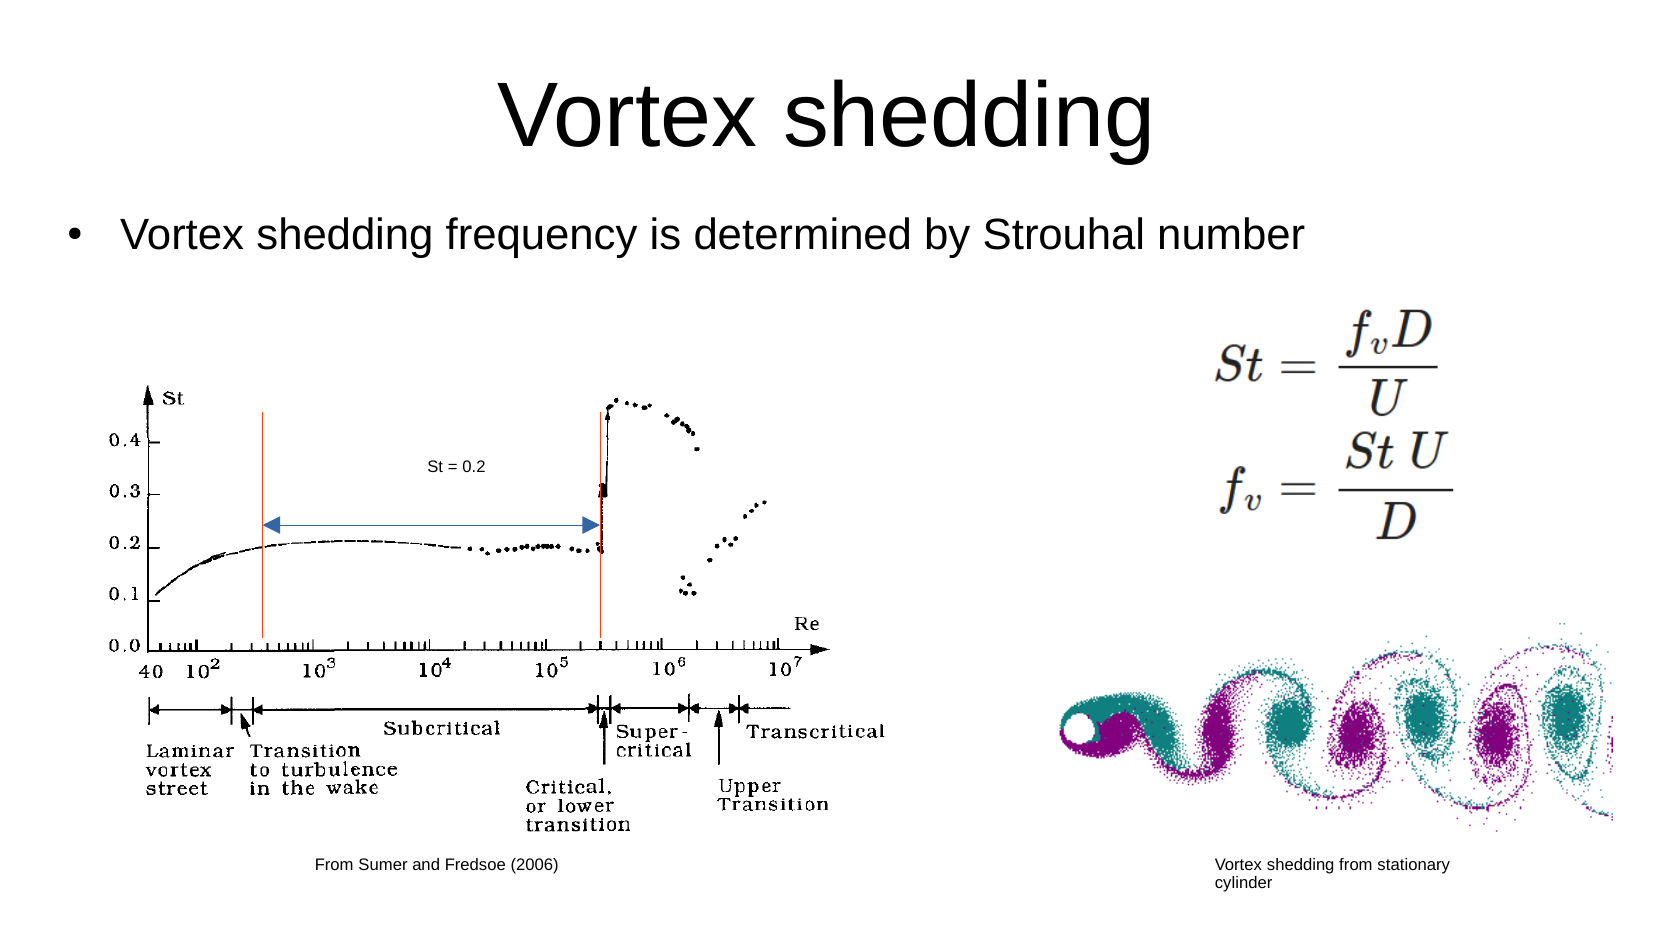

# Vortex shedding
Vortex shedding frequency is determined by Strouhal number
St = 0.2
From Sumer and Fredsoe (2006)
Vortex shedding from stationary cylinder